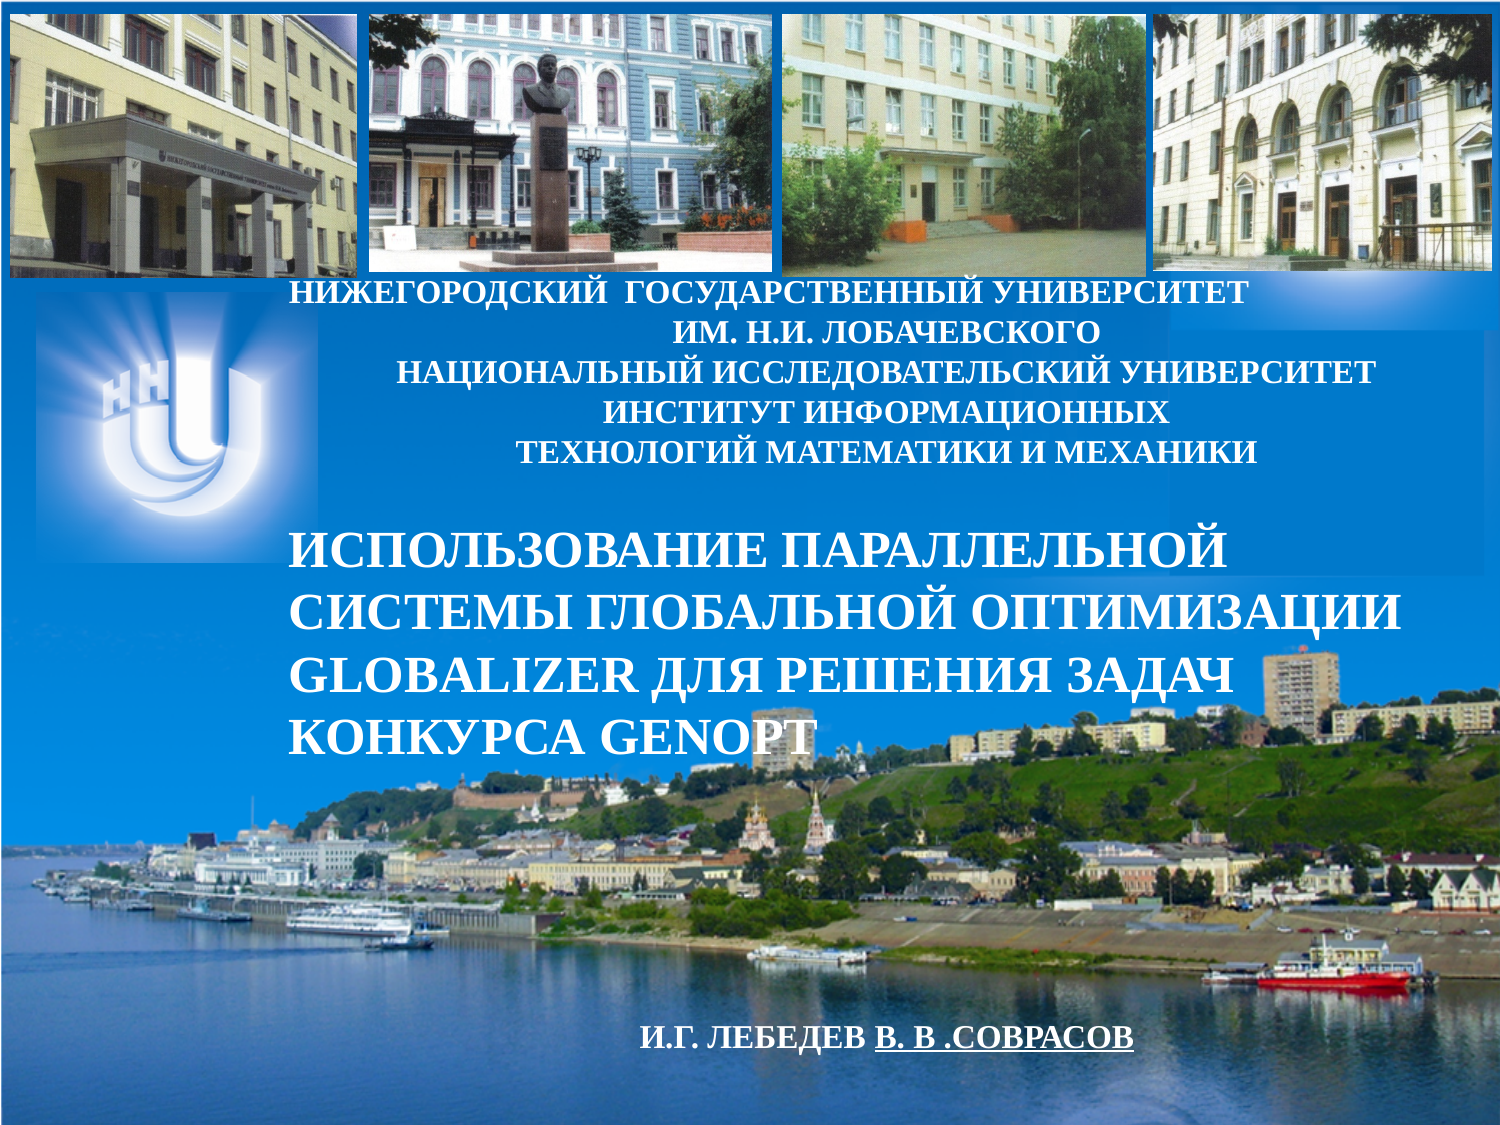

Нижегородский государственный университет
им. Н.И. Лобачевского
 Национальный исследовательский университет
Институт информационных
технологий математики и механики
Использование параллельной системы глобальной оптимизации Globalizer для решения задач конкурса GenOpt
И.Г. Лебедев В. В .Соврасов